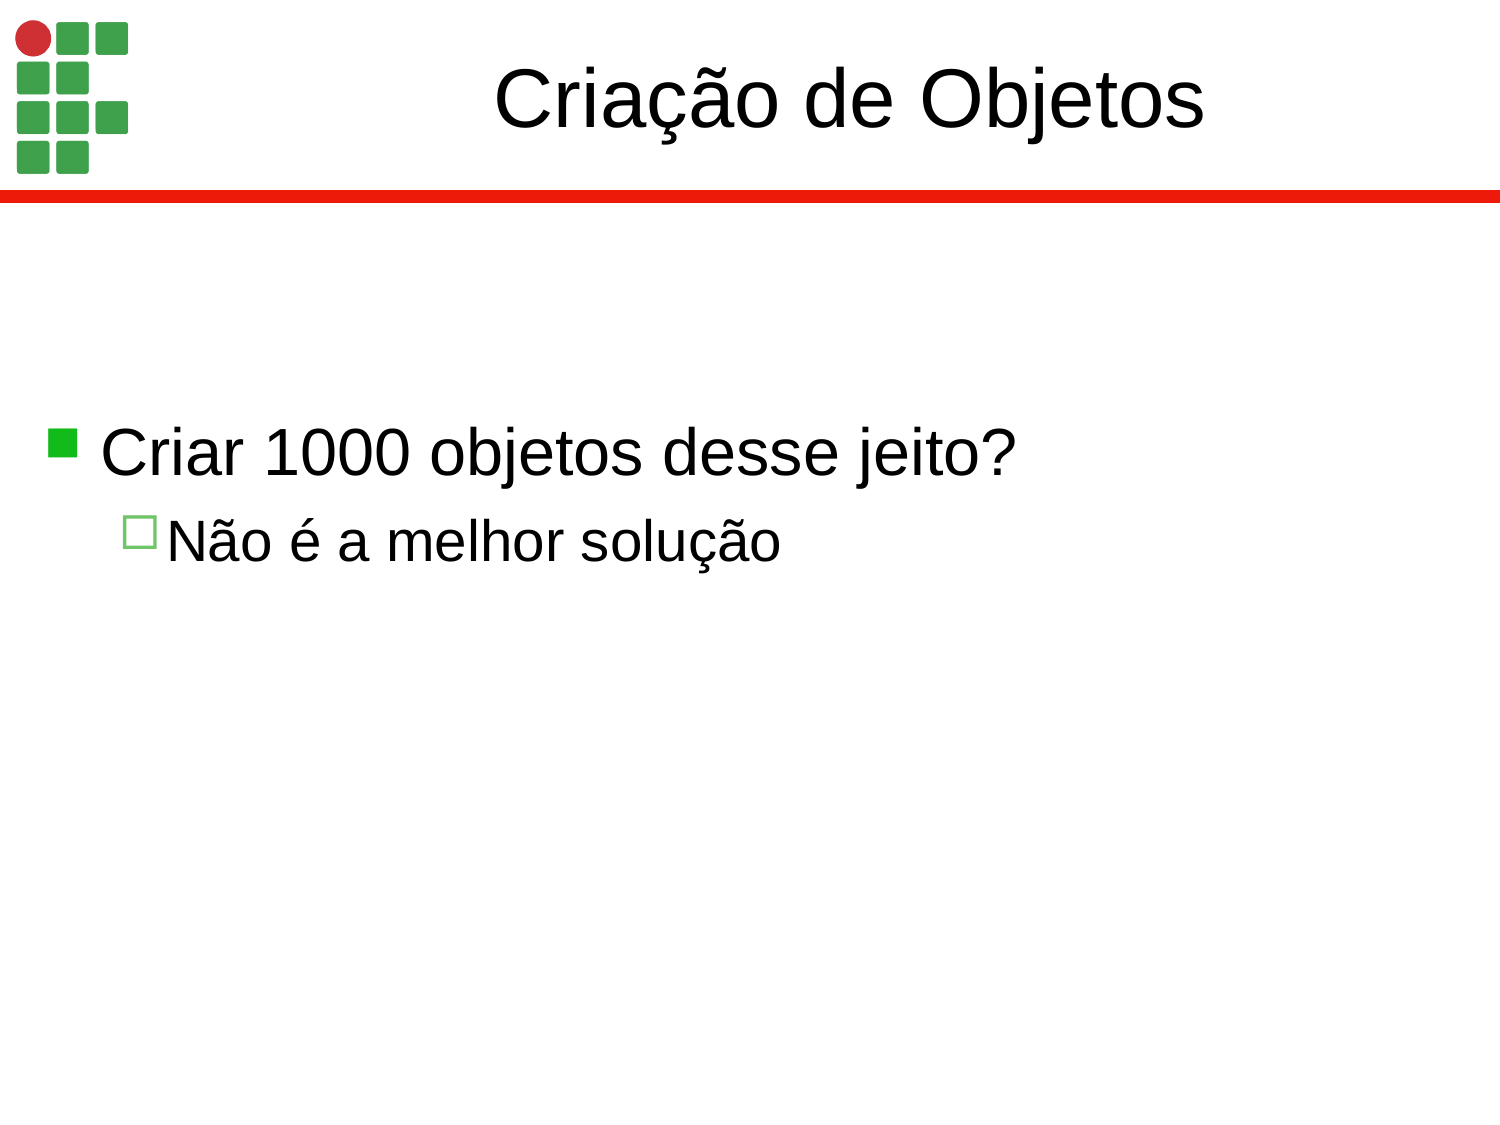

# Criação de Objetos
Criar 1000 objetos desse jeito?
Não é a melhor solução